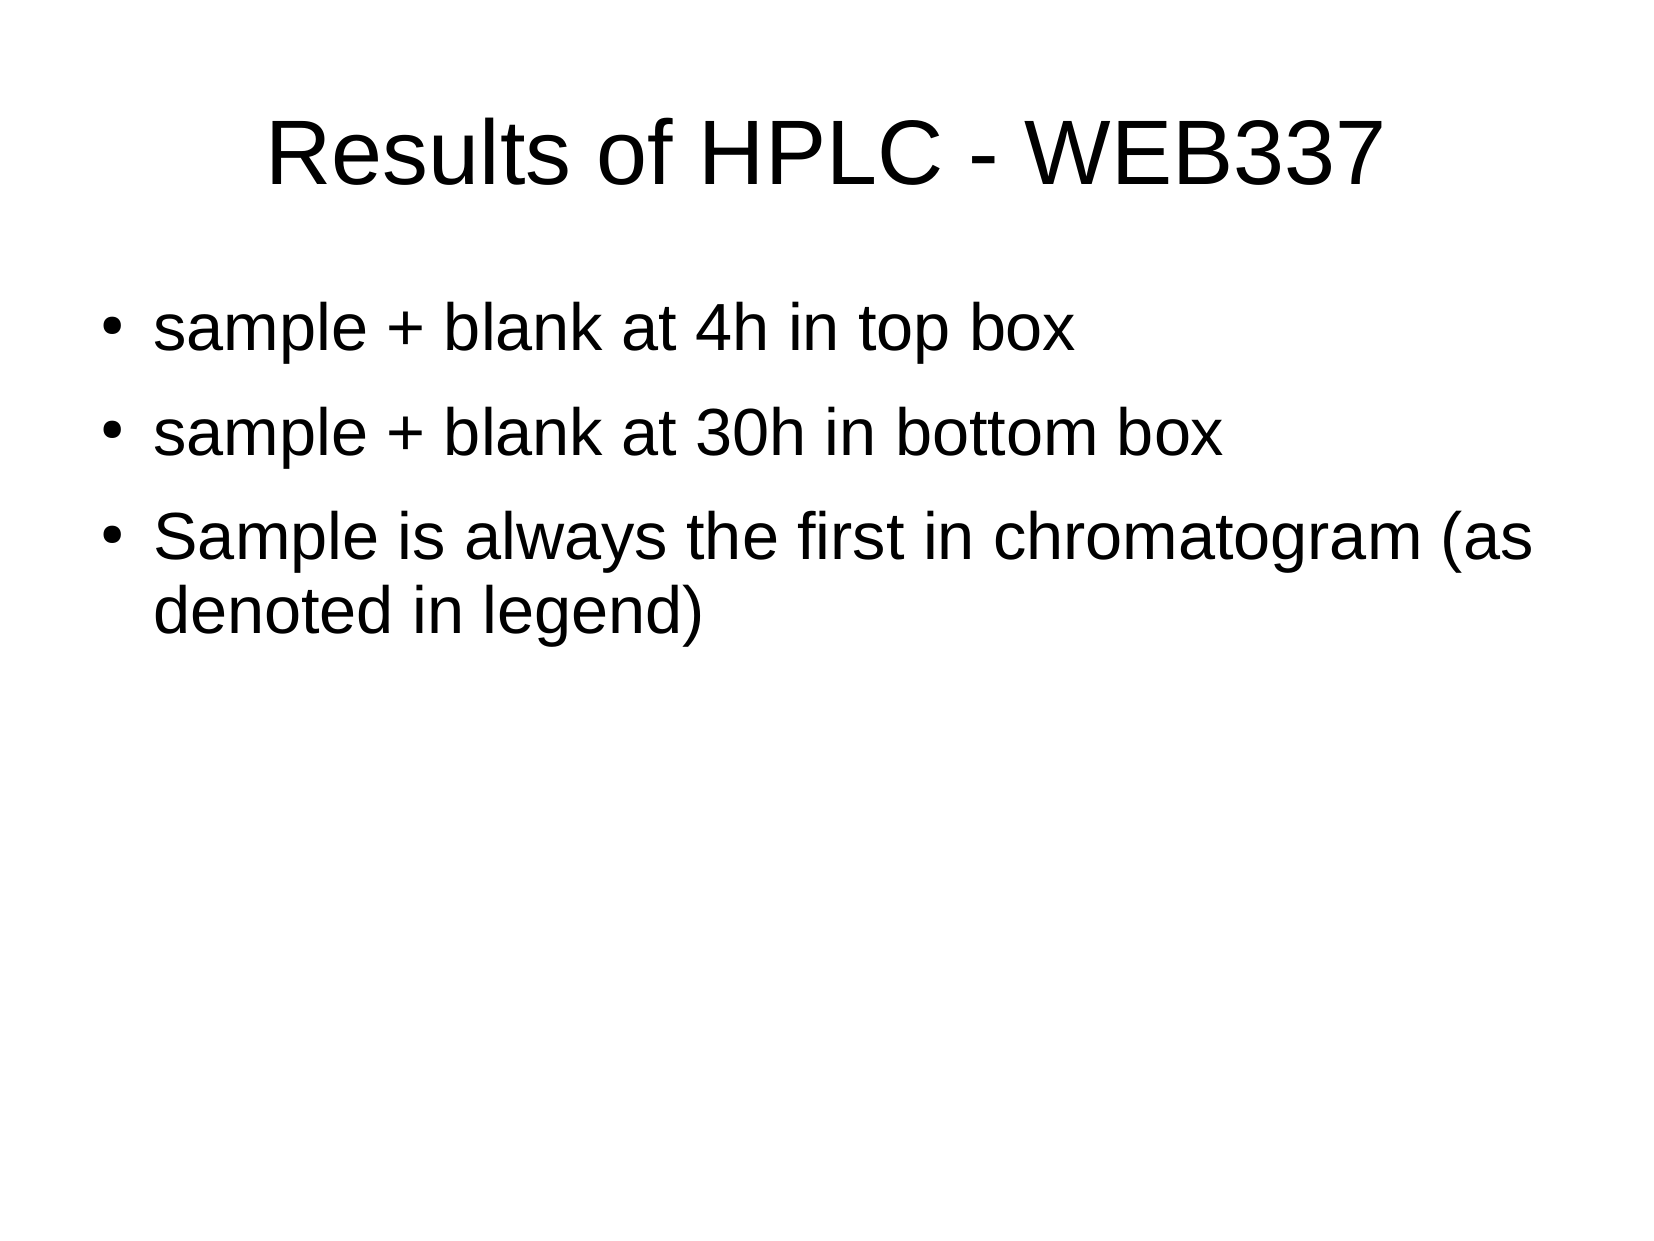

# Results of HPLC - WEB337
sample + blank at 4h in top box
sample + blank at 30h in bottom box
Sample is always the first in chromatogram (as denoted in legend)